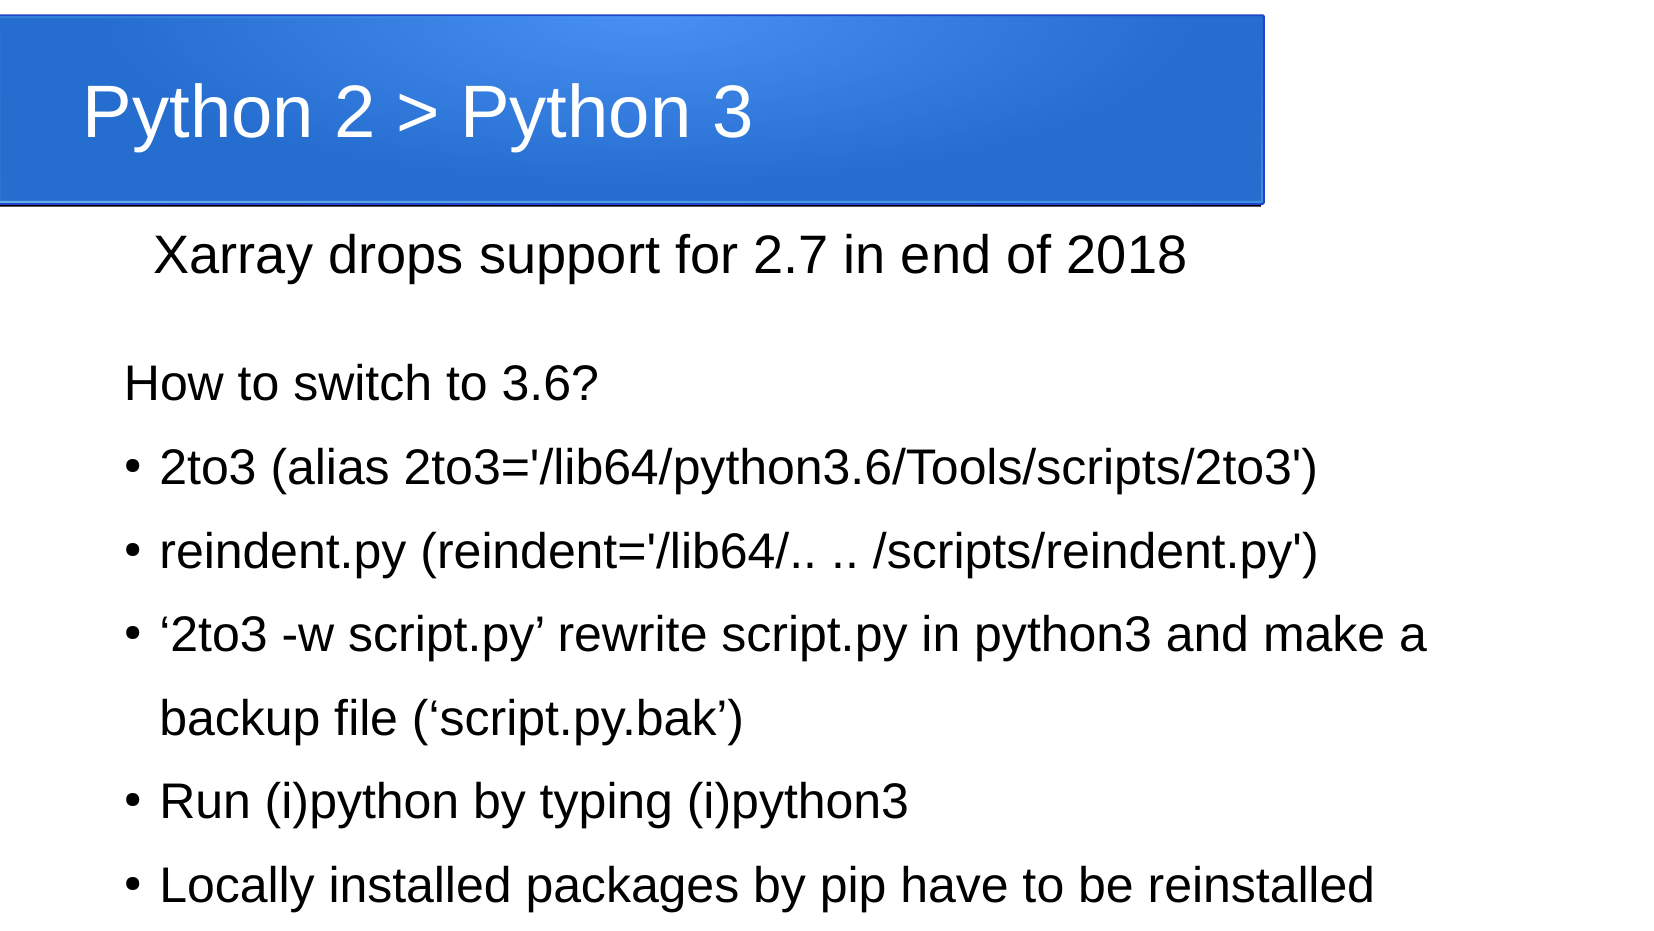

# Python 2 > Python 3
Xarray drops support for 2.7 in end of 2018
How to switch to 3.6?
2to3 (alias 2to3='/lib64/python3.6/Tools/scripts/2to3')
reindent.py (reindent='/lib64/.. .. /scripts/reindent.py')
‘2to3 -w script.py’ rewrite script.py in python3 and make a backup file (‘script.py.bak’)
Run (i)python by typing (i)python3
Locally installed packages by pip have to be reinstalled (e.g. ‘pip3.6 install xarray –user’)